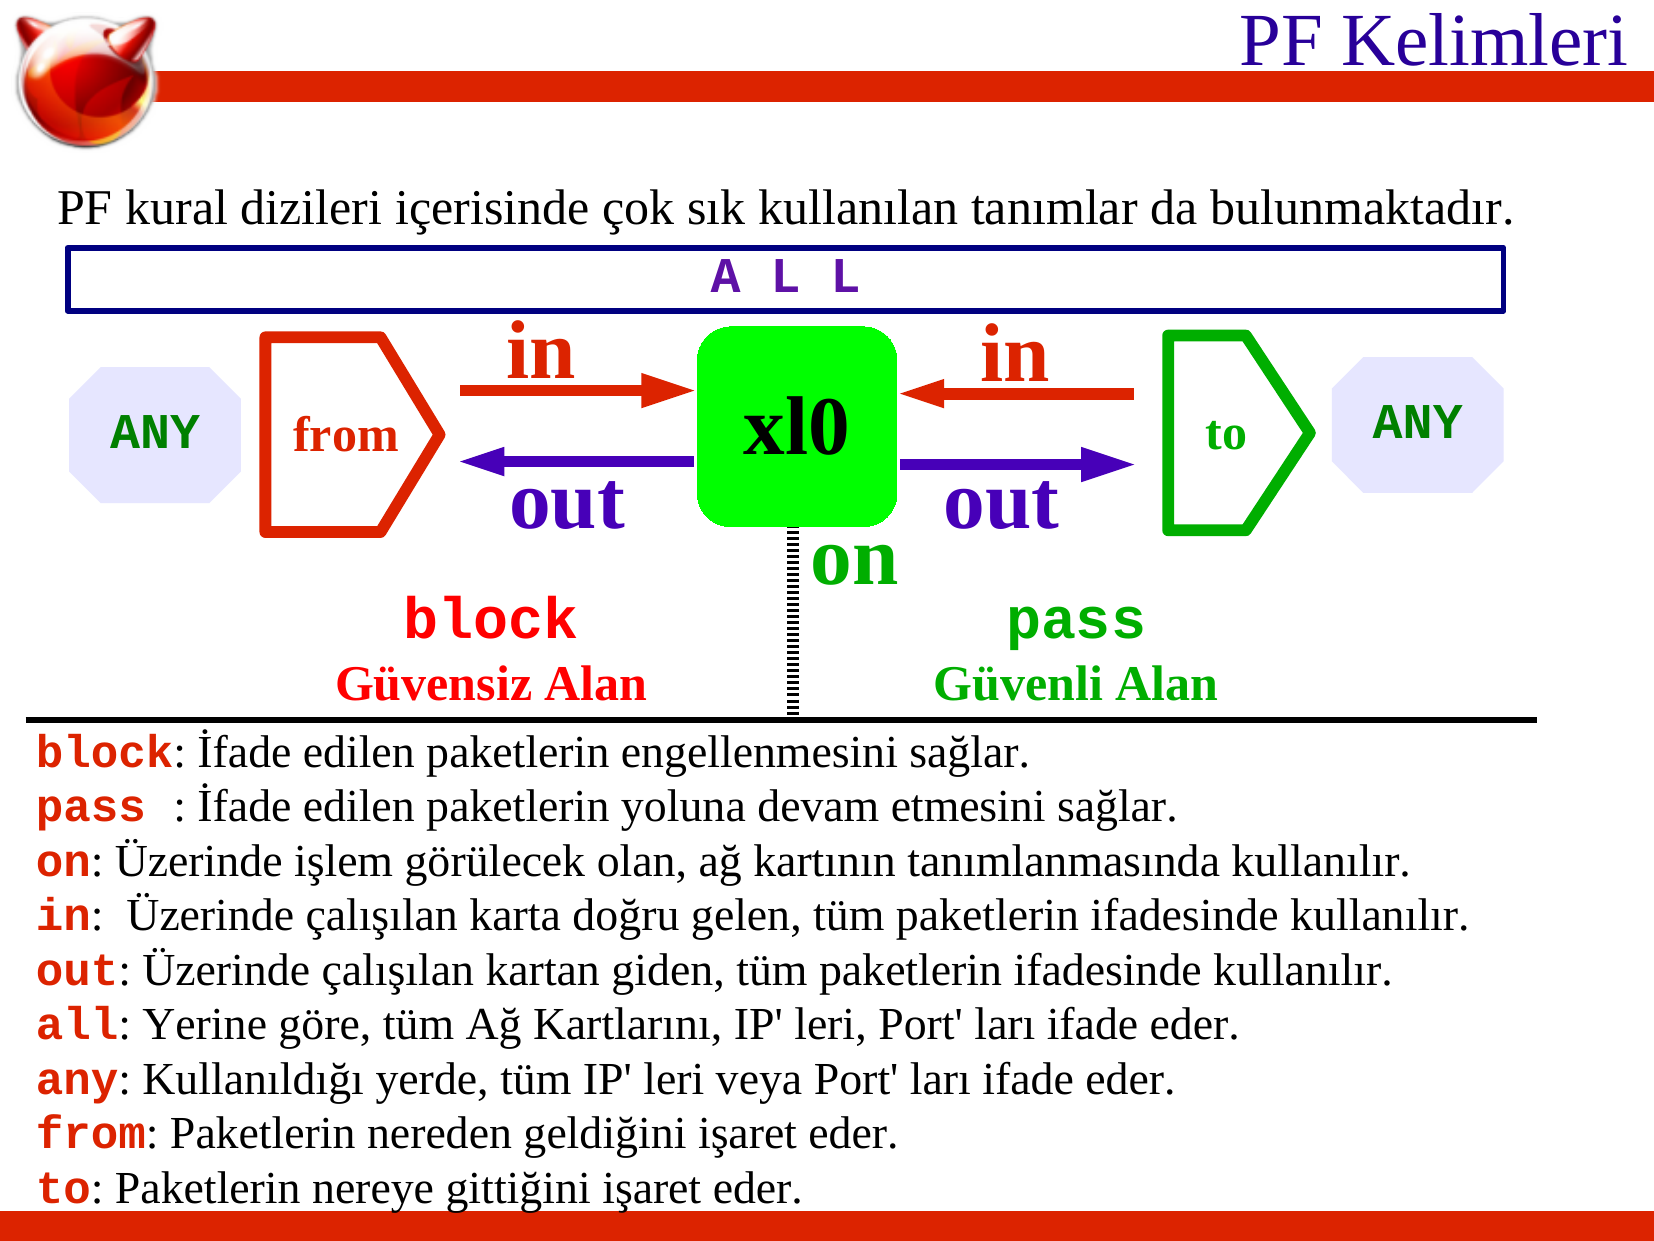

PF Kelimleri
PF kural dizileri içerisinde çok sık kullanılan tanımlar da bulunmaktadır.
A L L
in
in
xl0
to
from
ANY
ANY
out
out
on
block
Güvensiz Alan
pass
Güvenli Alan
block: İfade edilen paketlerin engellenmesini sağlar.
pass : İfade edilen paketlerin yoluna devam etmesini sağlar.
on: Üzerinde işlem görülecek olan, ağ kartının tanımlanmasında kullanılır.
in: Üzerinde çalışılan karta doğru gelen, tüm paketlerin ifadesinde kullanılır.
out: Üzerinde çalışılan kartan giden, tüm paketlerin ifadesinde kullanılır.
all: Yerine göre, tüm Ağ Kartlarını, IP' leri, Port' ları ifade eder.
any: Kullanıldığı yerde, tüm IP' leri veya Port' ları ifade eder.
from: Paketlerin nereden geldiğini işaret eder.
to: Paketlerin nereye gittiğini işaret eder.